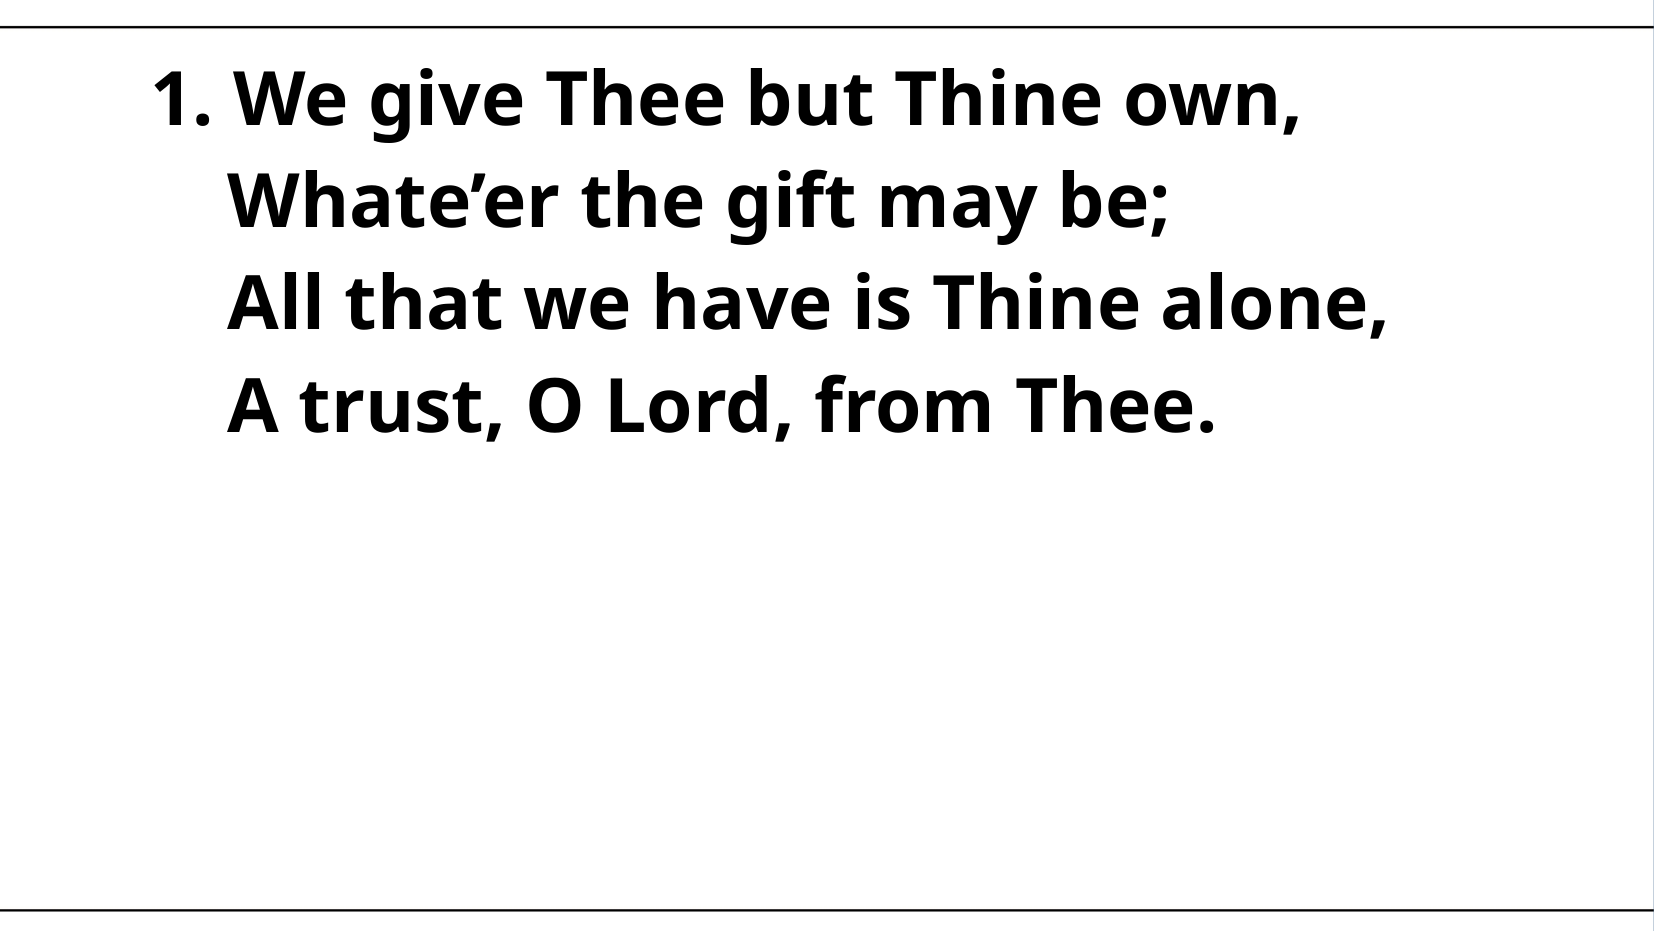

# 1. We give Thee but Thine own, Whate’er the gift may be; All that we have is Thine alone, A trust, O Lord, from Thee.